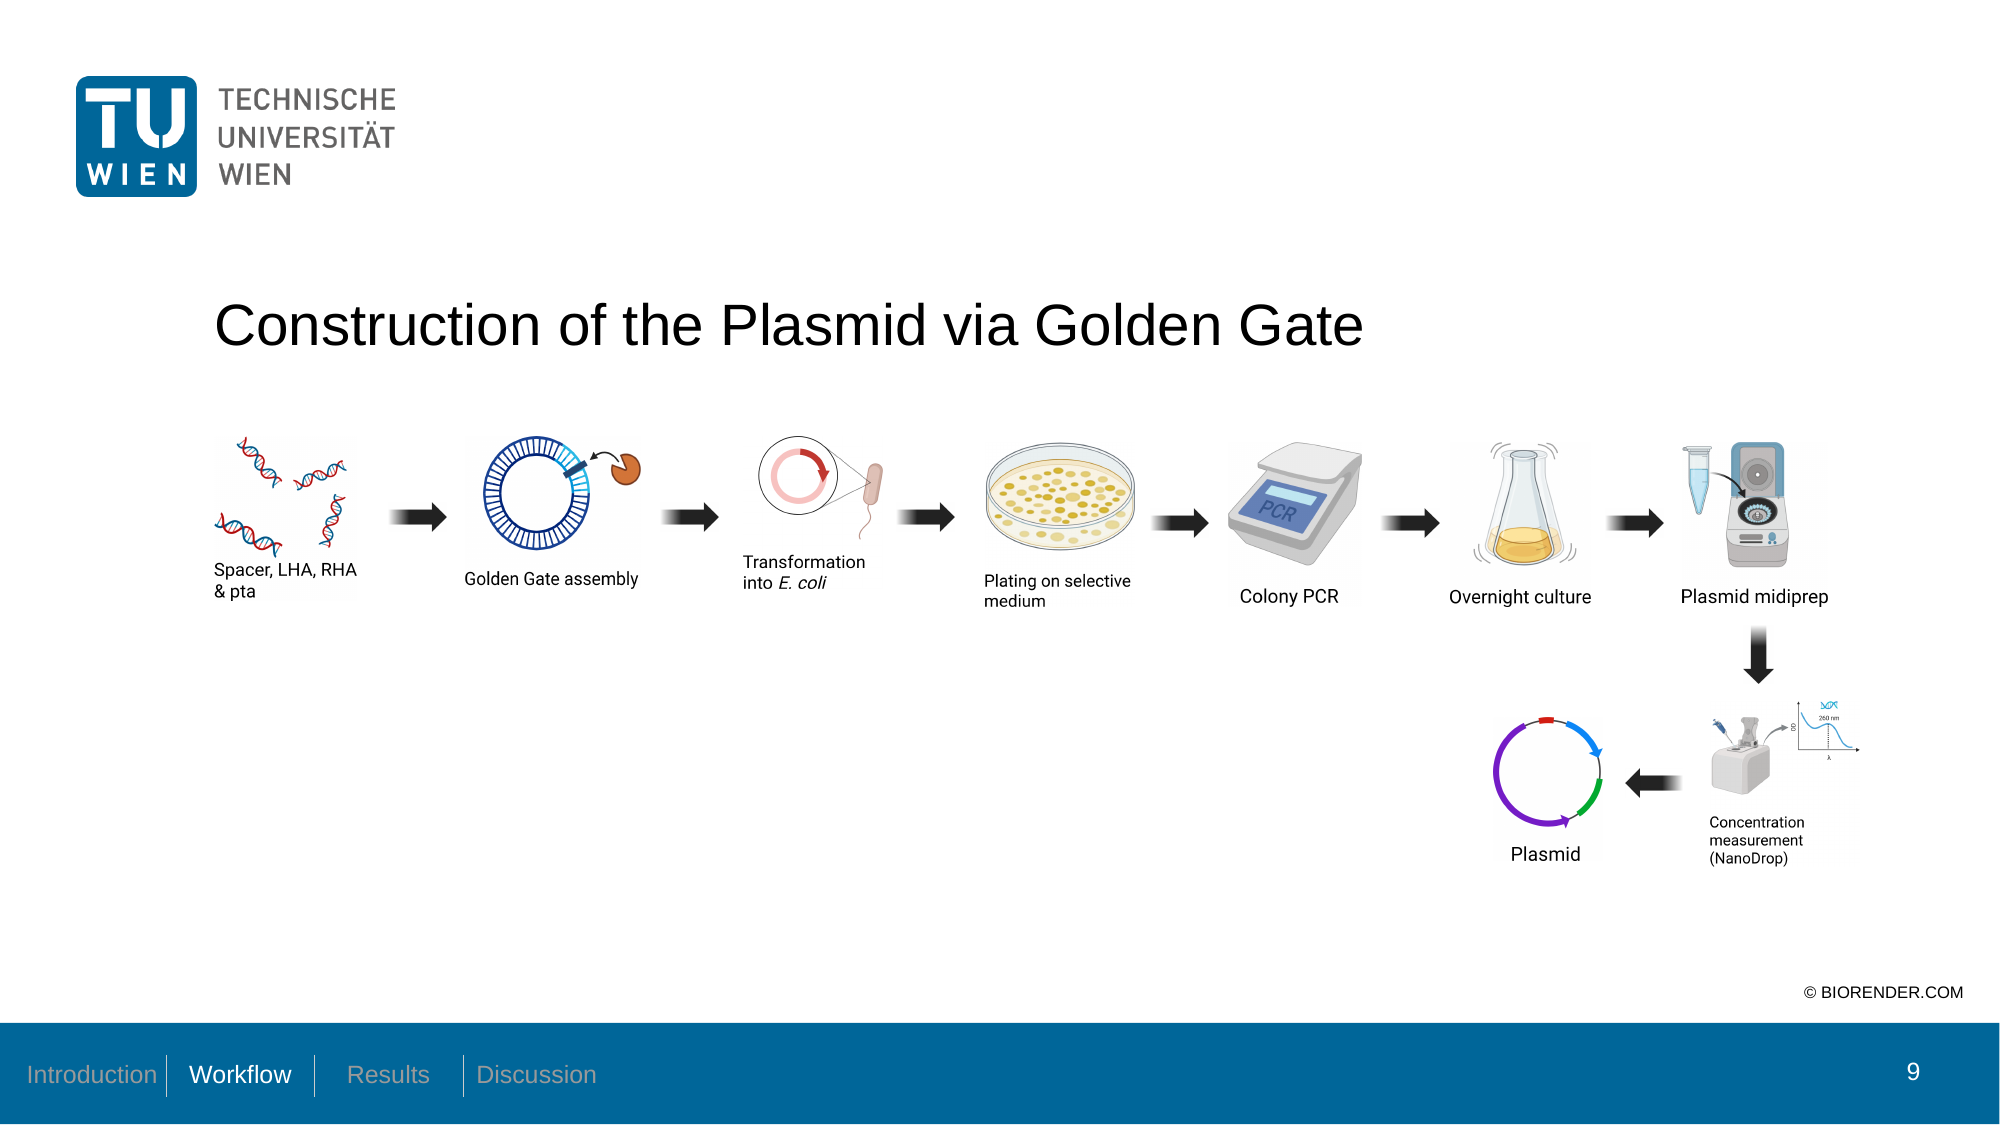

# Construction of the Plasmid via Golden Gate
© Biorender.com
9
| Introduction | Workflow | Results | Discussion |
| --- | --- | --- | --- |